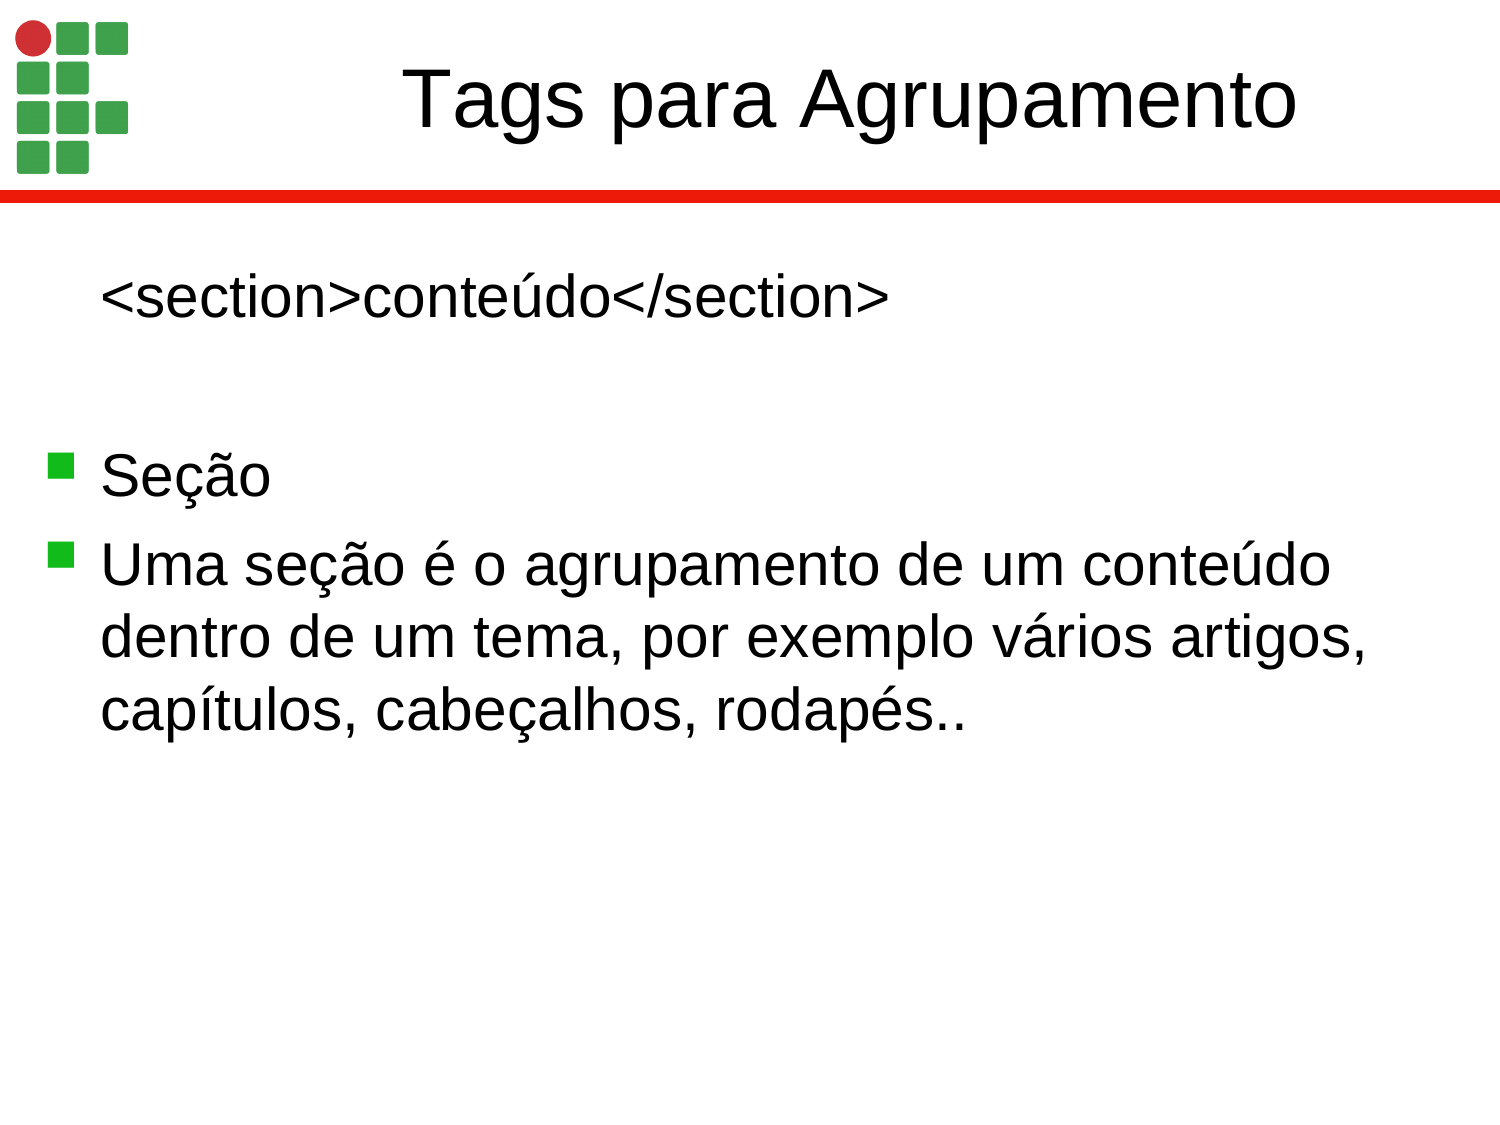

# Tags para Agrupamento
<section>conteúdo</section>
Seção
Uma seção é o agrupamento de um conteúdo dentro de um tema, por exemplo vários artigos, capítulos, cabeçalhos, rodapés..